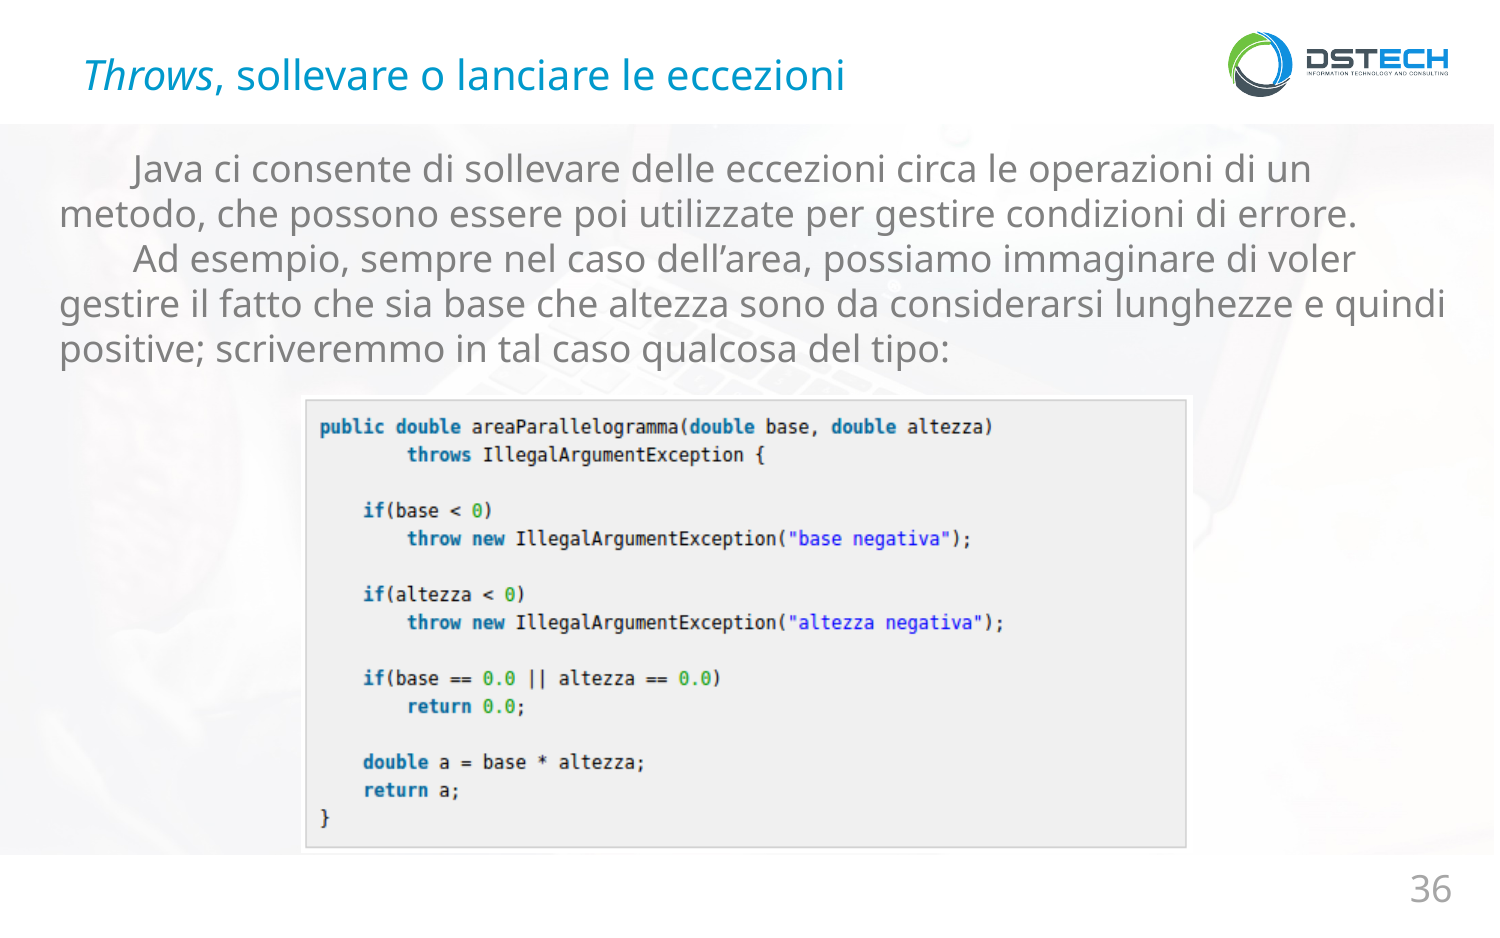

Throws, sollevare o lanciare le eccezioni
	Java ci consente di sollevare delle eccezioni circa le operazioni di un metodo, che possono essere poi utilizzate per gestire condizioni di errore.
	Ad esempio, sempre nel caso dell’area, possiamo immaginare di voler gestire il fatto che sia base che altezza sono da considerarsi lunghezze e quindi positive; scriveremmo in tal caso qualcosa del tipo:
36